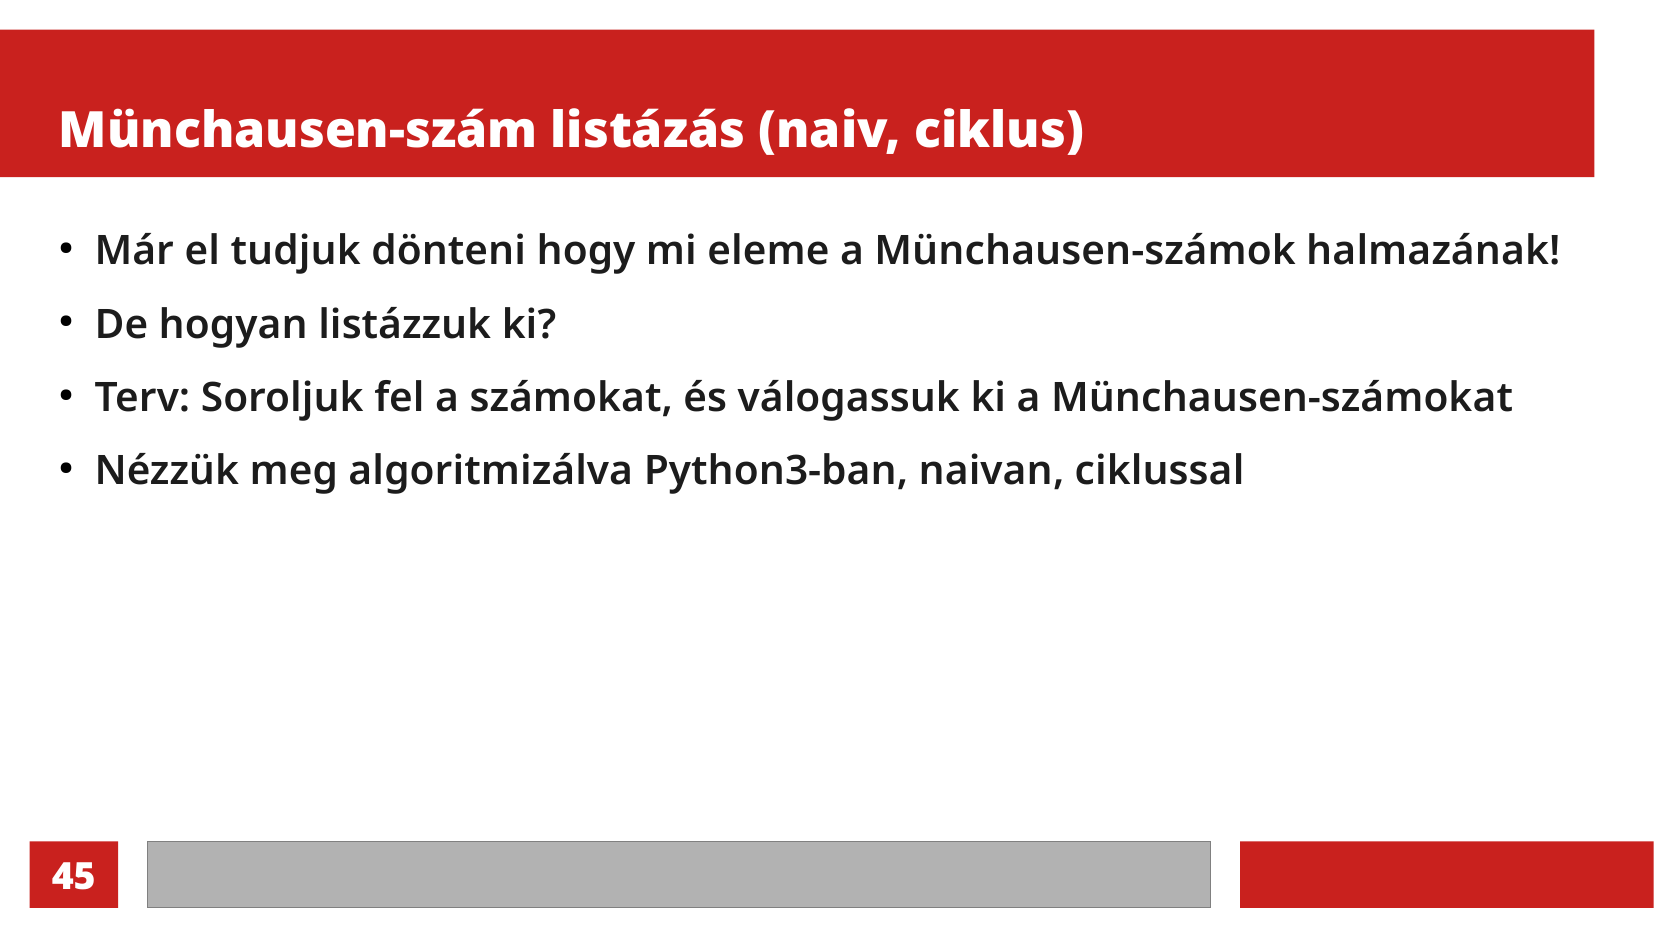

# Münchausen-szám listázás (naiv, ciklus)
Már el tudjuk dönteni hogy mi eleme a Münchausen-számok halmazának!
De hogyan listázzuk ki?
Terv: Soroljuk fel a számokat, és válogassuk ki a Münchausen-számokat
Nézzük meg algoritmizálva Python3-ban, naivan, ciklussal
45